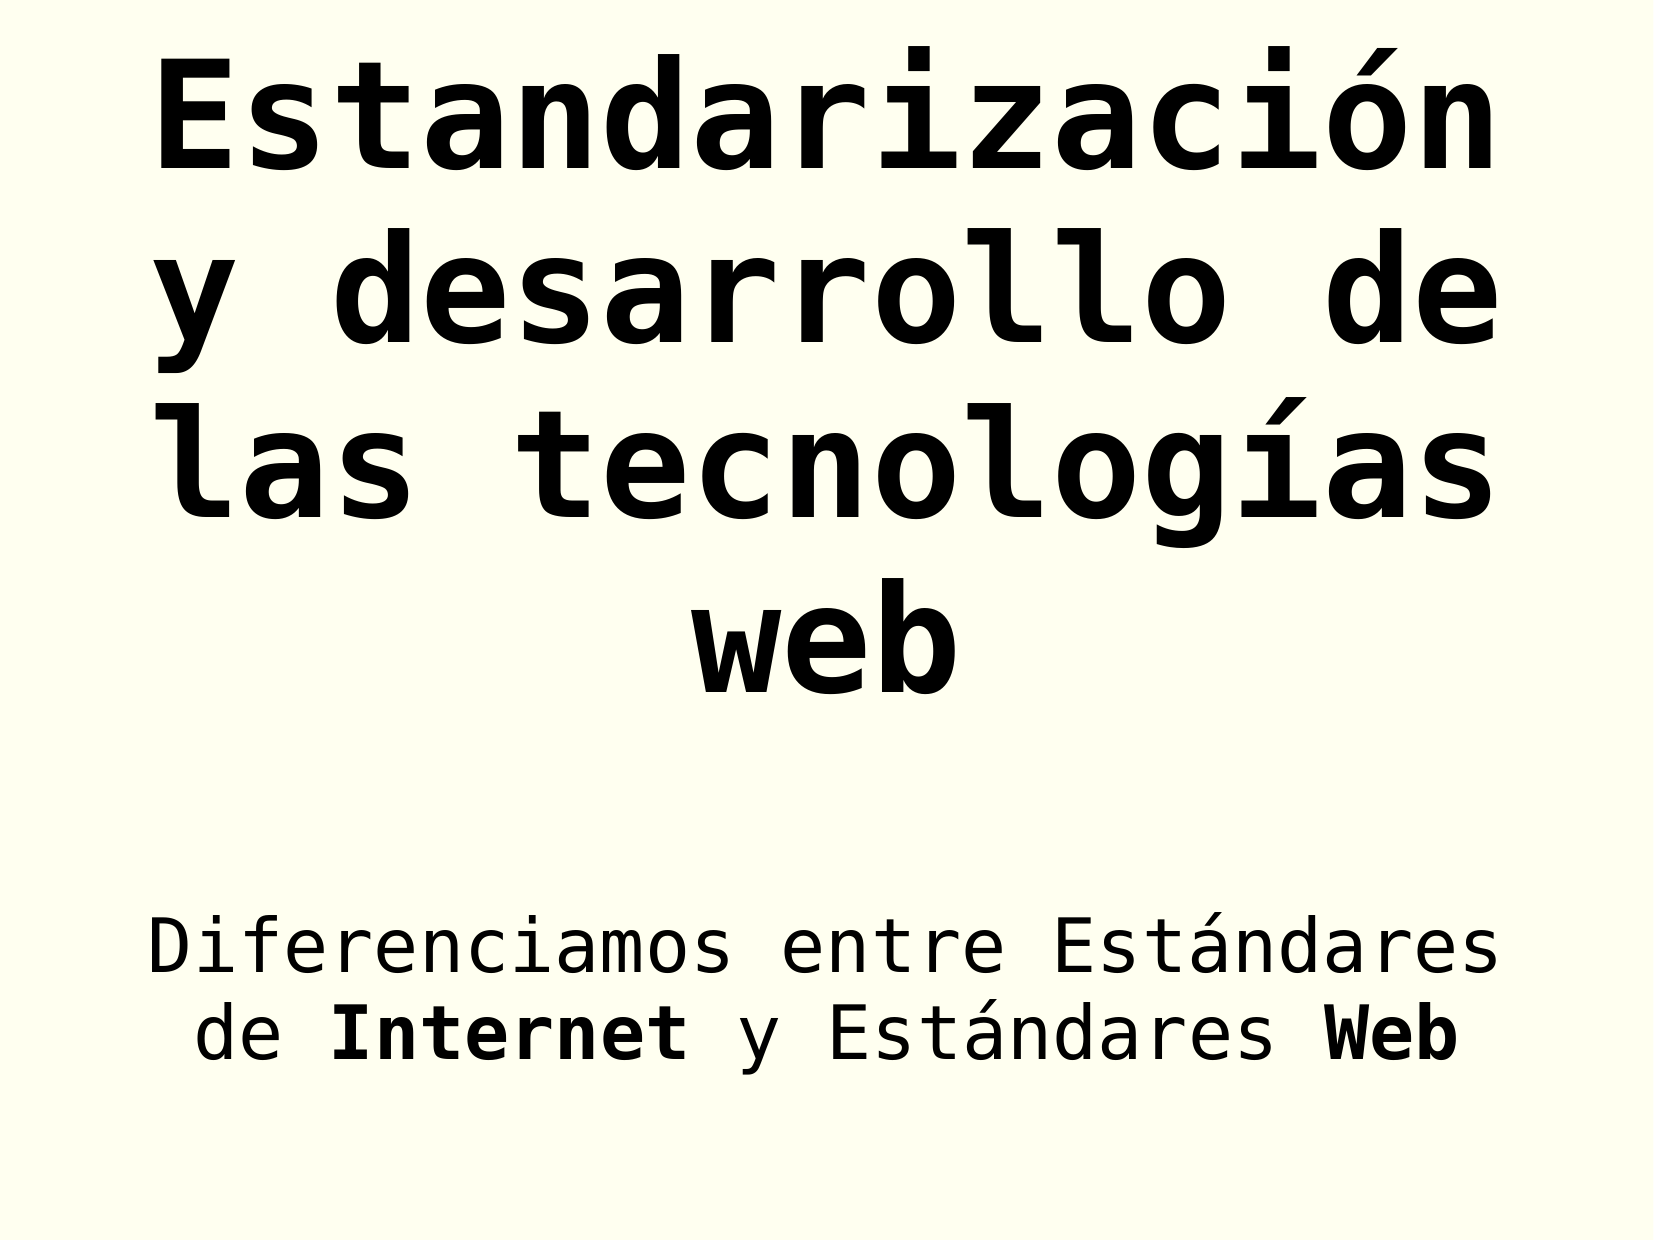

# Estandarización y desarrollo de las tecnologías web
Diferenciamos entre Estándares de Internet y Estándares Web